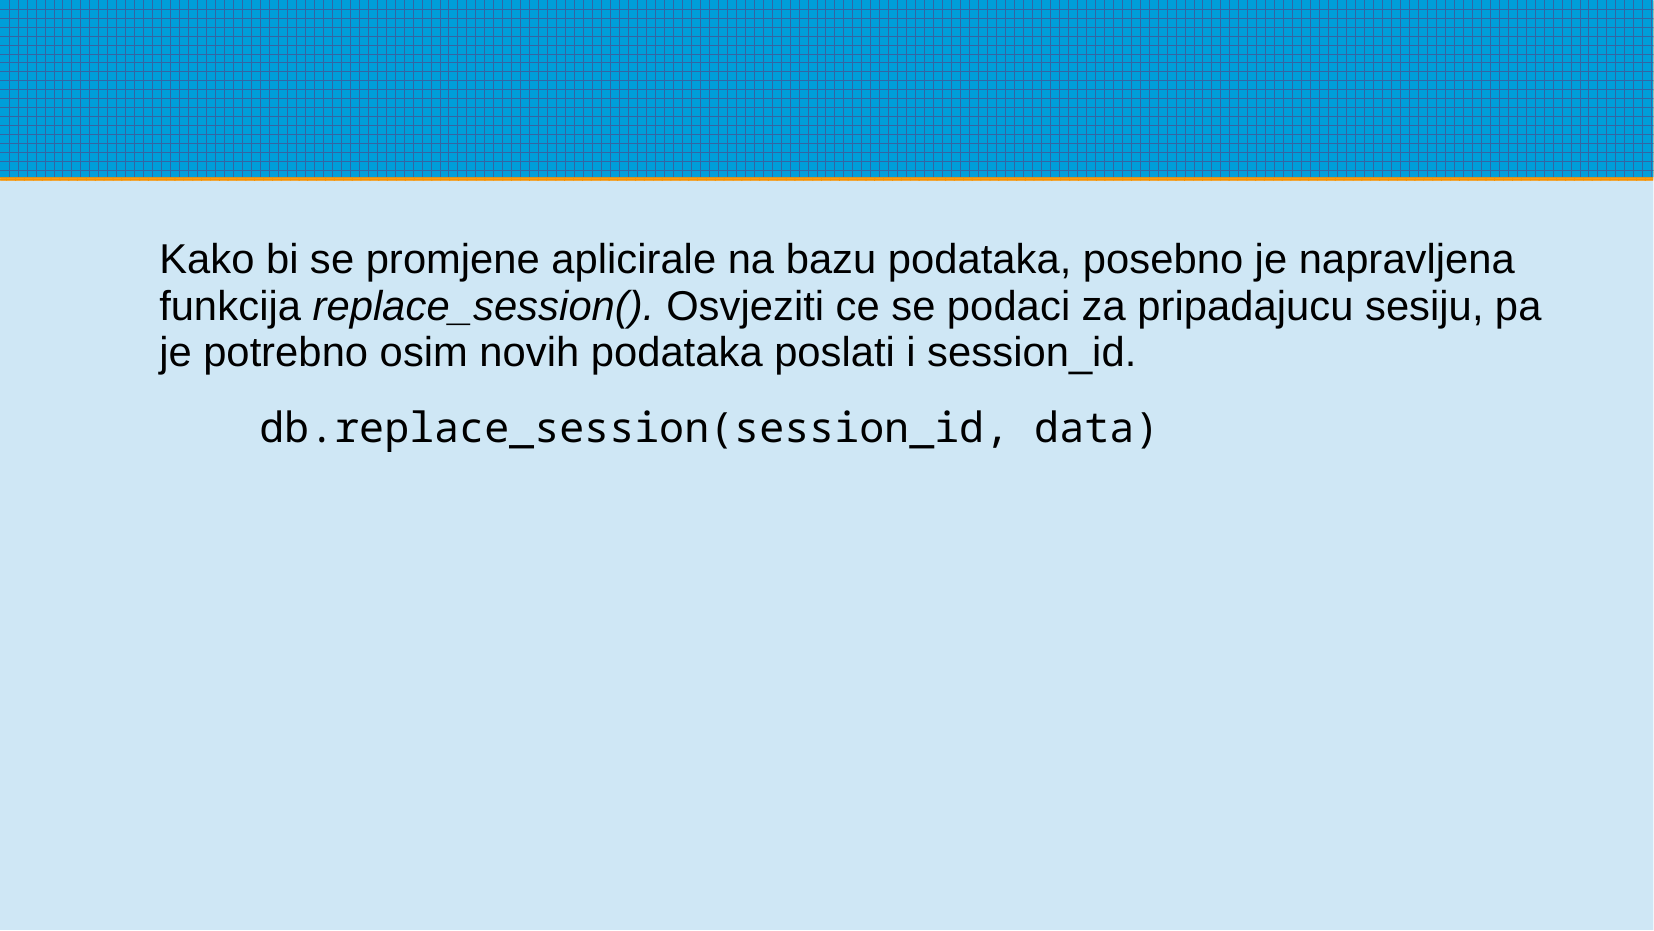

#
Kako bi se promjene aplicirale na bazu podataka, posebno je napravljena funkcija replace_session(). Osvjeziti ce se podaci za pripadajucu sesiju, pa je potrebno osim novih podataka poslati i session_id.
 db.replace_session(session_id, data)